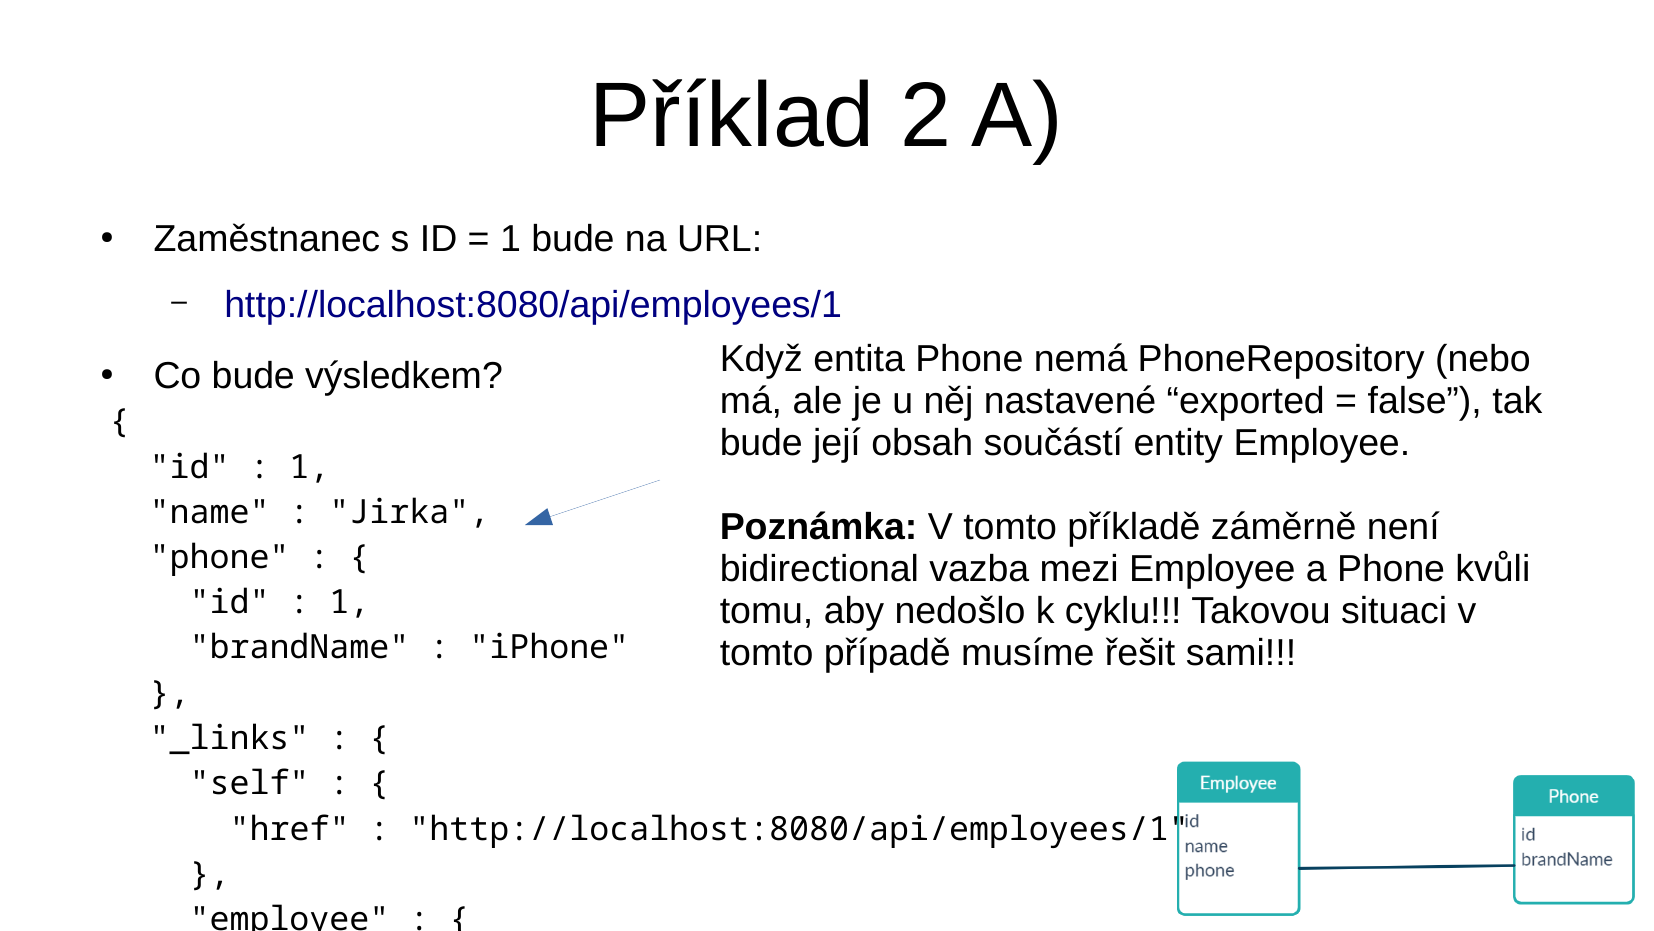

# Příklad 2 A)
Zaměstnanec s ID = 1 bude na URL:
http://localhost:8080/api/employees/1
Co bude výsledkem?
Když entita Phone nemá PhoneRepository (nebo má, ale je u něj nastavené “exported = false”), tak
bude její obsah součástí entity Employee.
Poznámka: V tomto příkladě záměrně není bidirectional vazba mezi Employee a Phone kvůli tomu, aby nedošlo k cyklu!!! Takovou situaci v tomto případě musíme řešit sami!!!
{
 "id" : 1,
 "name" : "Jirka",
 "phone" : {
 "id" : 1,
 "brandName" : "iPhone"
 },
 "_links" : {
 "self" : {
 "href" : "http://localhost:8080/api/employees/1"
 },
 "employee" : {
 "href" : "http://localhost:8080/api/employees/1"
 }
 }
}